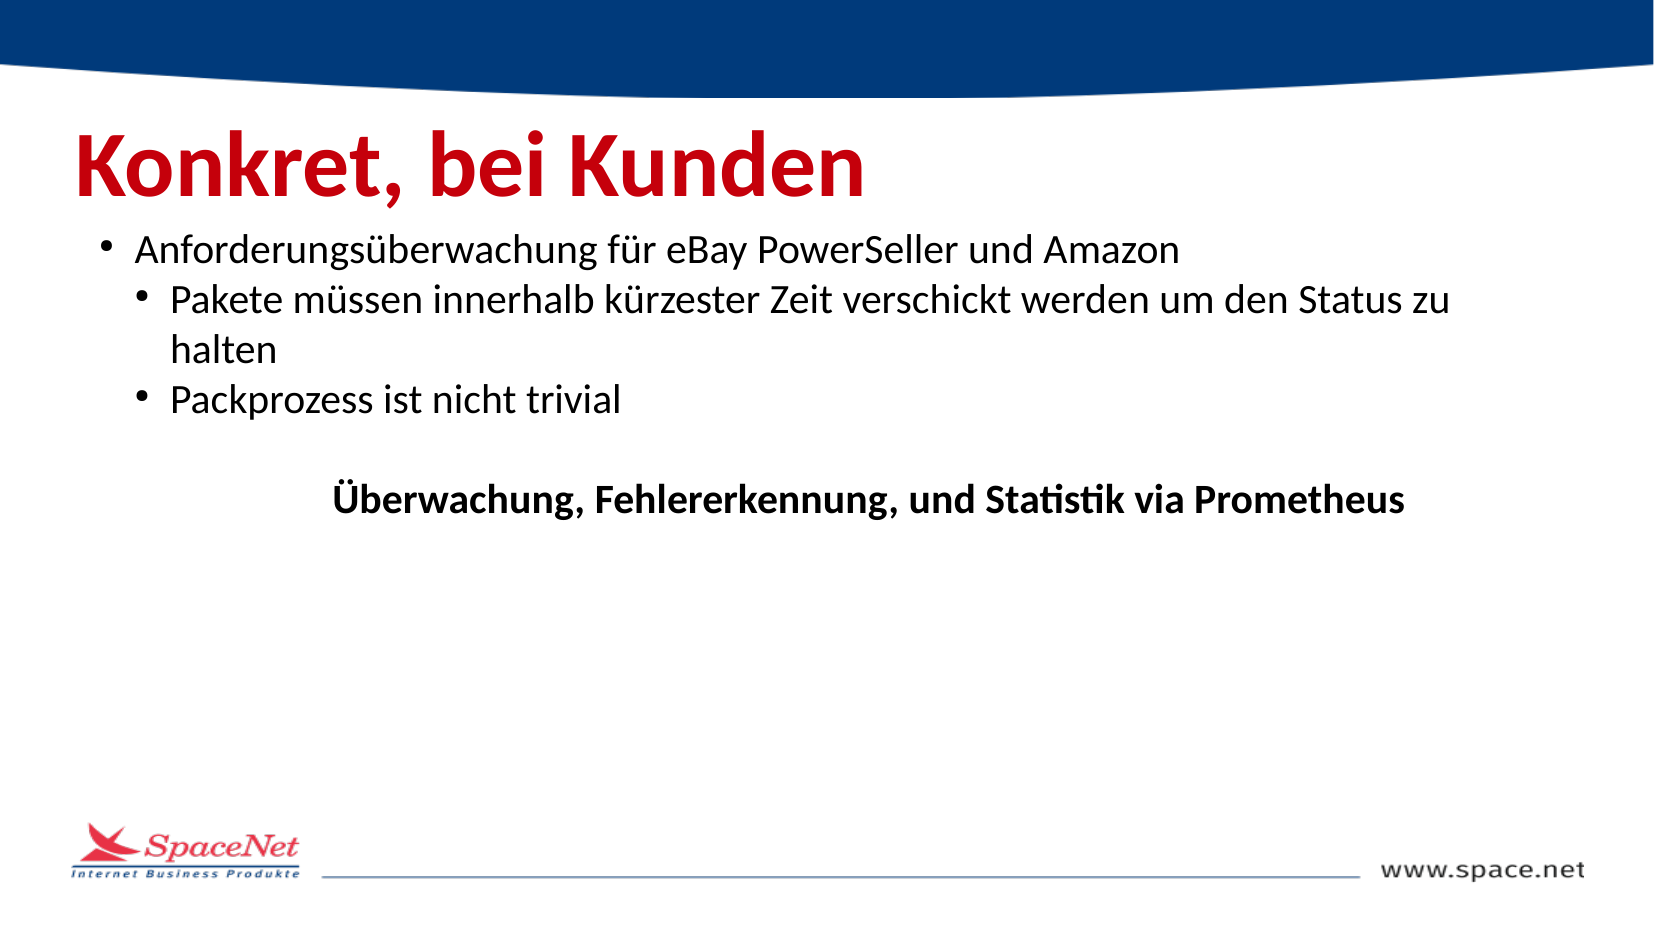

Konkret, bei Kunden
Anforderungsüberwachung für eBay PowerSeller und Amazon
Pakete müssen innerhalb kürzester Zeit verschickt werden um den Status zu halten
Packprozess ist nicht trivial
Überwachung, Fehlererkennung, und Statistik via Prometheus